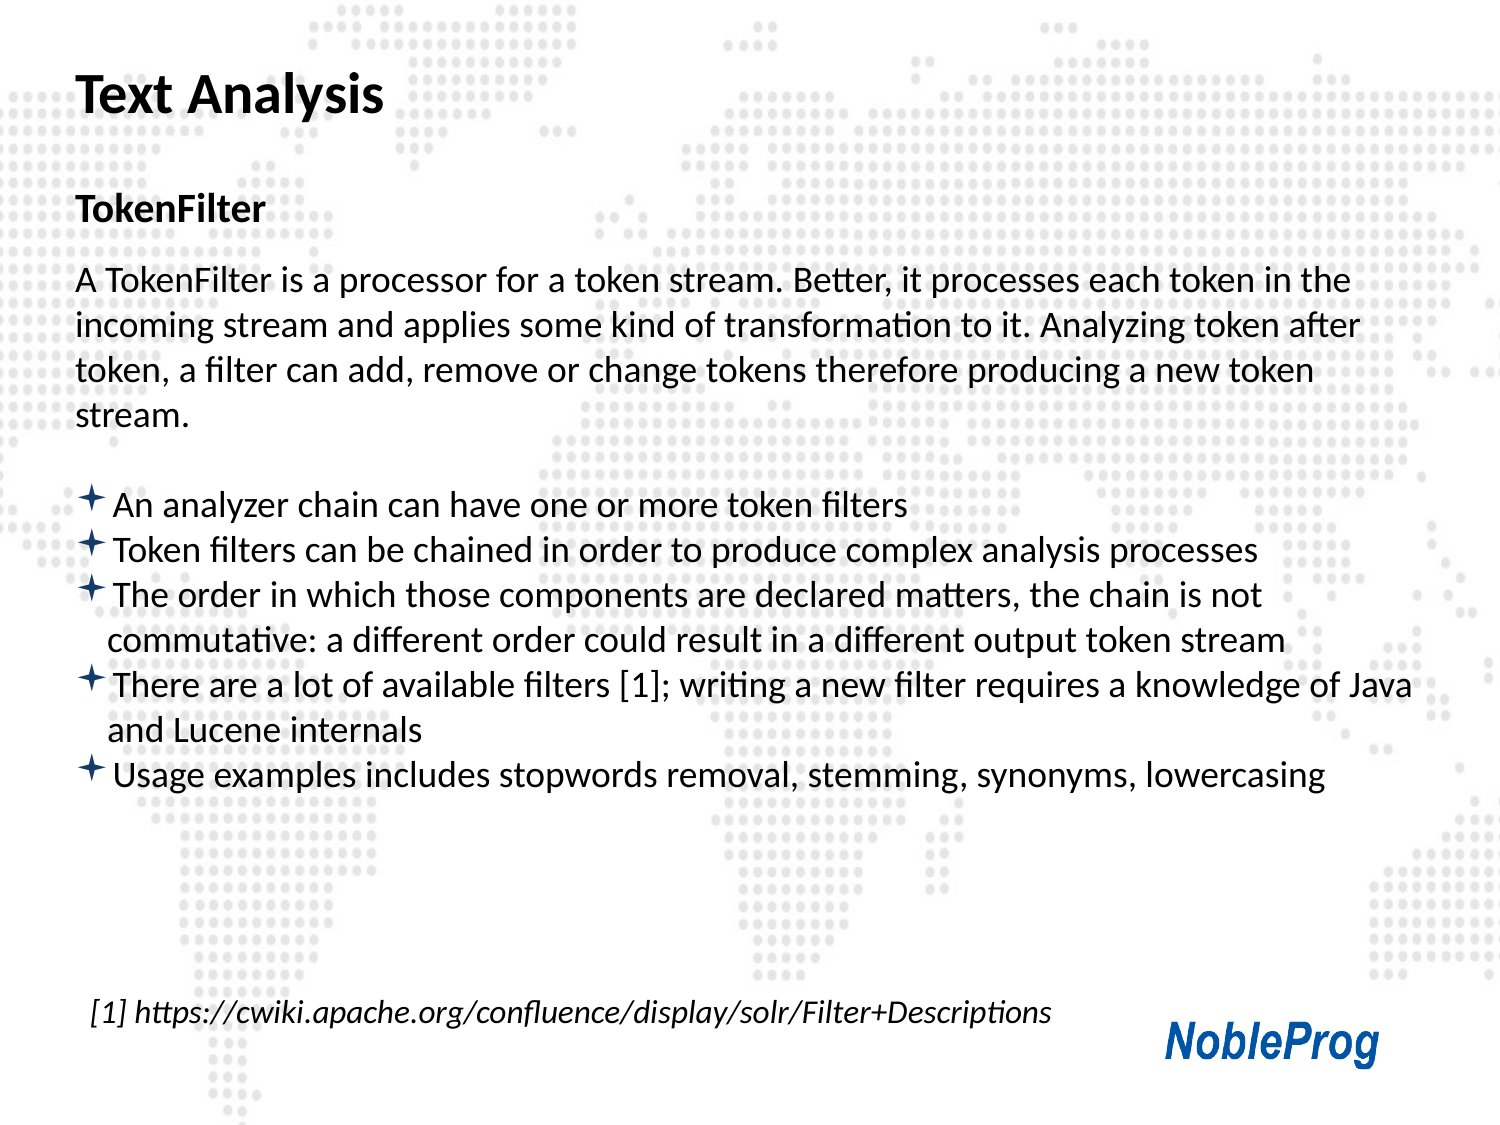

Text Analysis
TokenFilter
A TokenFilter is a processor for a token stream. Better, it processes each token in the incoming stream and applies some kind of transformation to it. Analyzing token after token, a filter can add, remove or change tokens therefore producing a new token stream.
An analyzer chain can have one or more token filters
Token filters can be chained in order to produce complex analysis processes
The order in which those components are declared matters, the chain is not commutative: a different order could result in a different output token stream
There are a lot of available filters [1]; writing a new filter requires a knowledge of Java and Lucene internals
Usage examples includes stopwords removal, stemming, synonyms, lowercasing
[1] https://cwiki.apache.org/confluence/display/solr/Filter+Descriptions